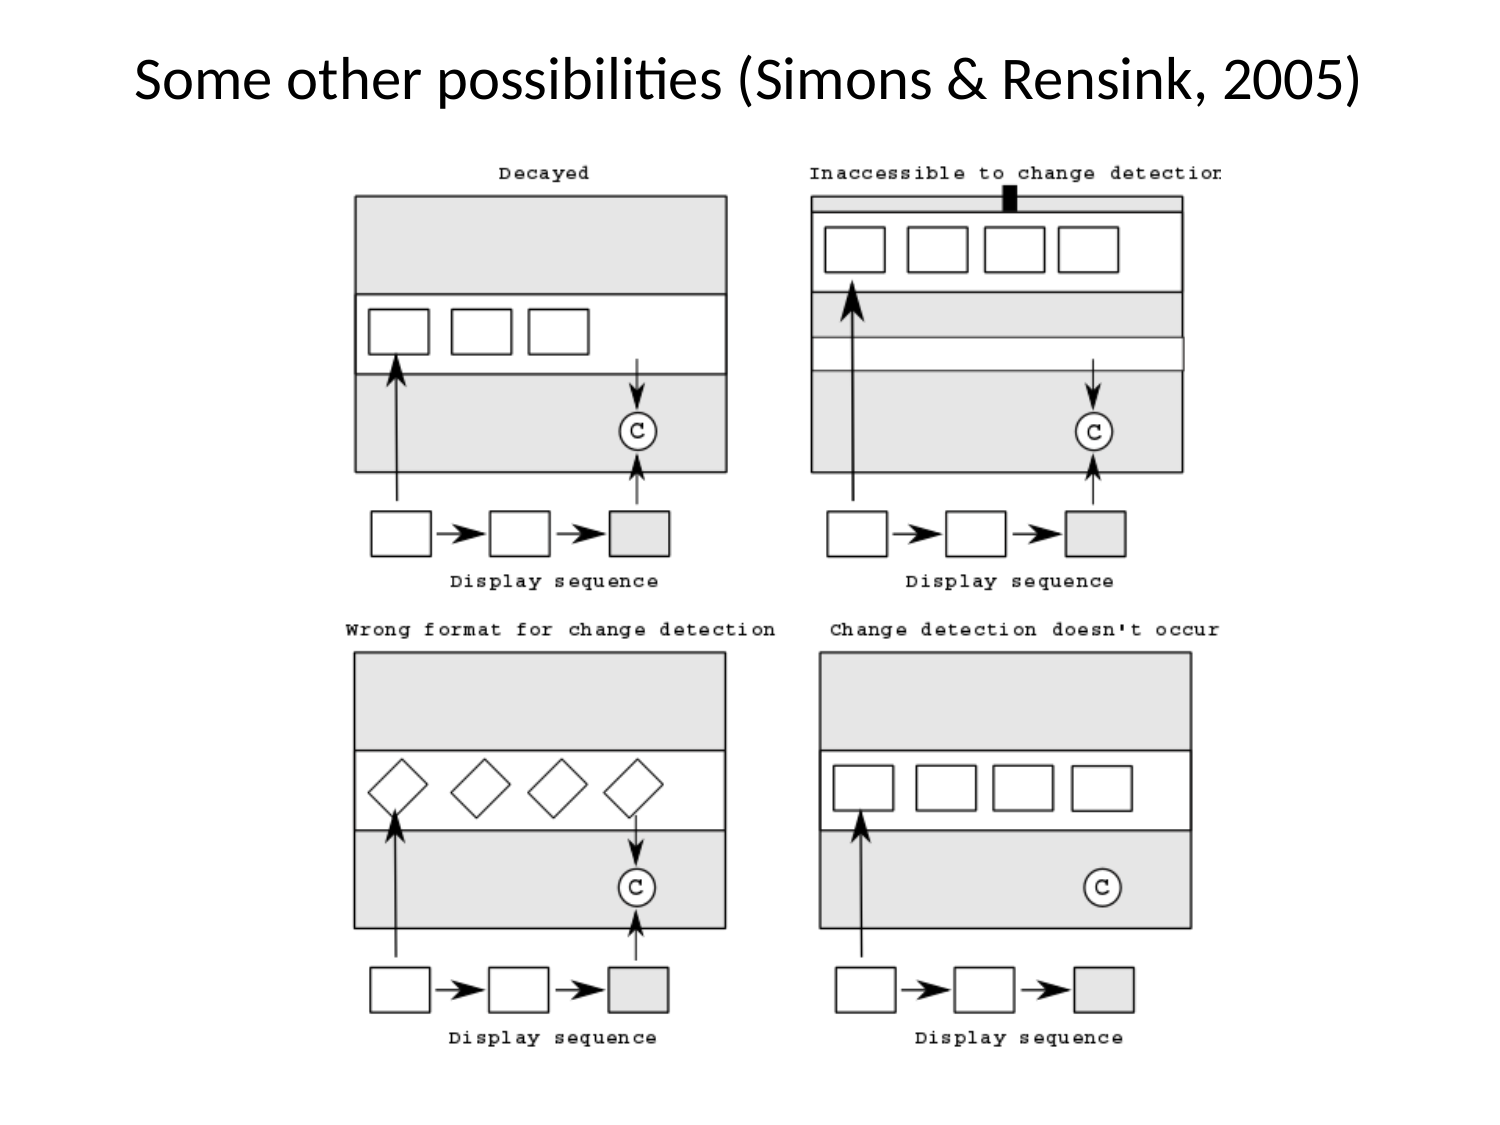

# Some other possibilities (Simons & Rensink, 2005)